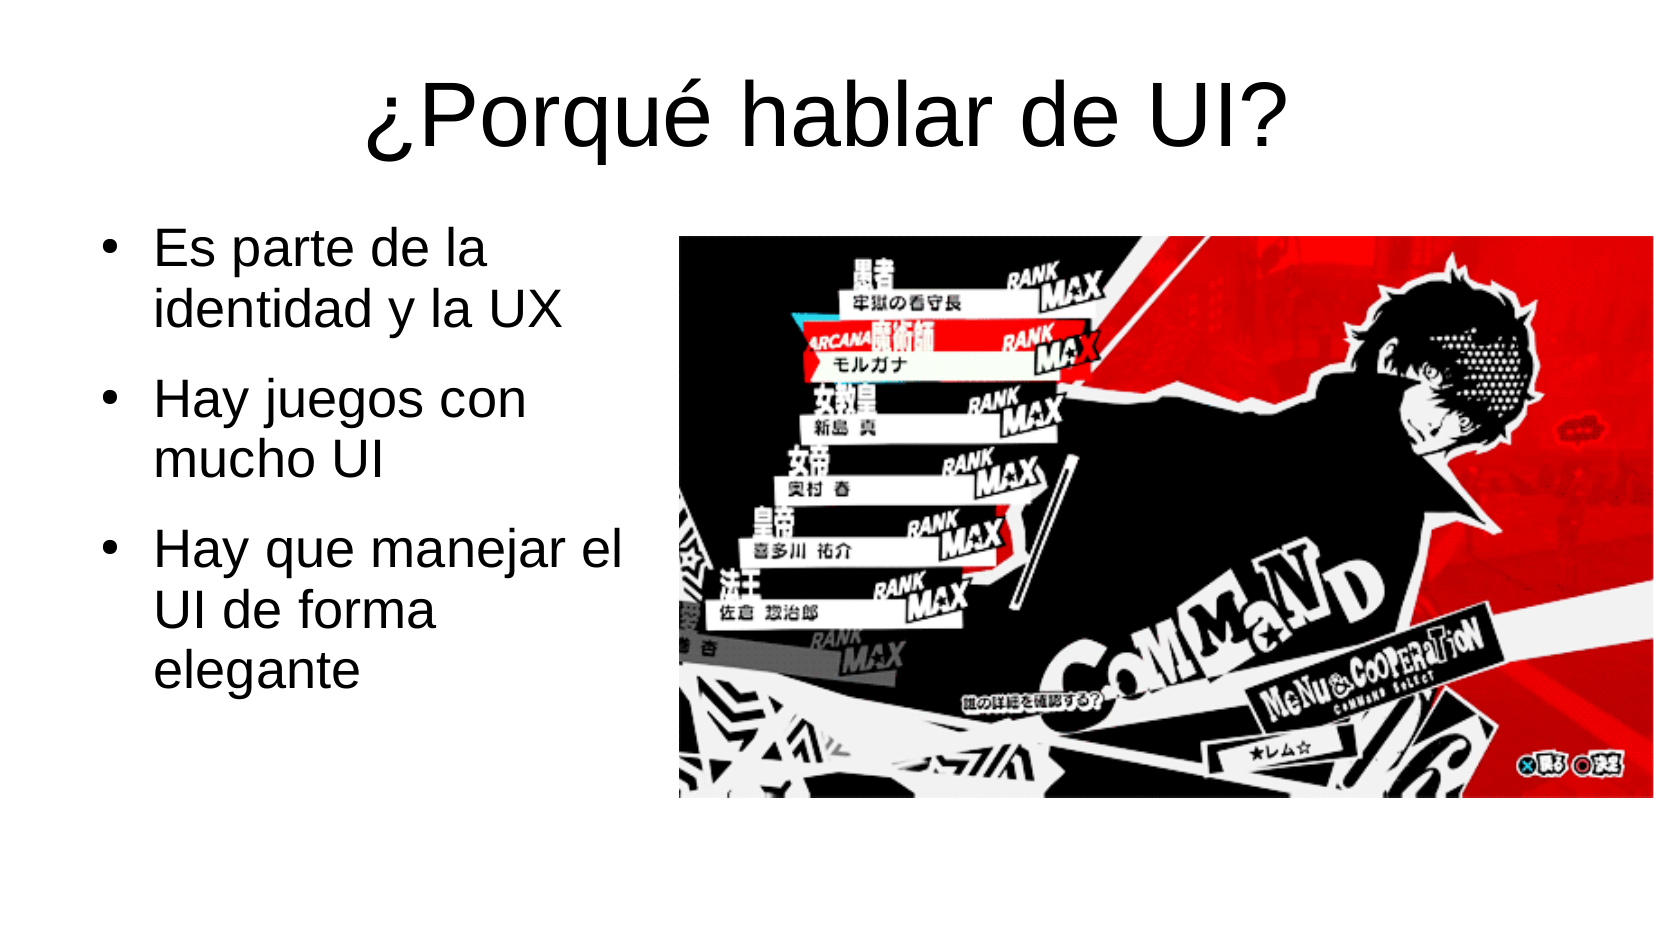

# ¿Porqué hablar de UI?
Es parte de la identidad y la UX
Hay juegos con mucho UI
Hay que manejar el UI de forma elegante